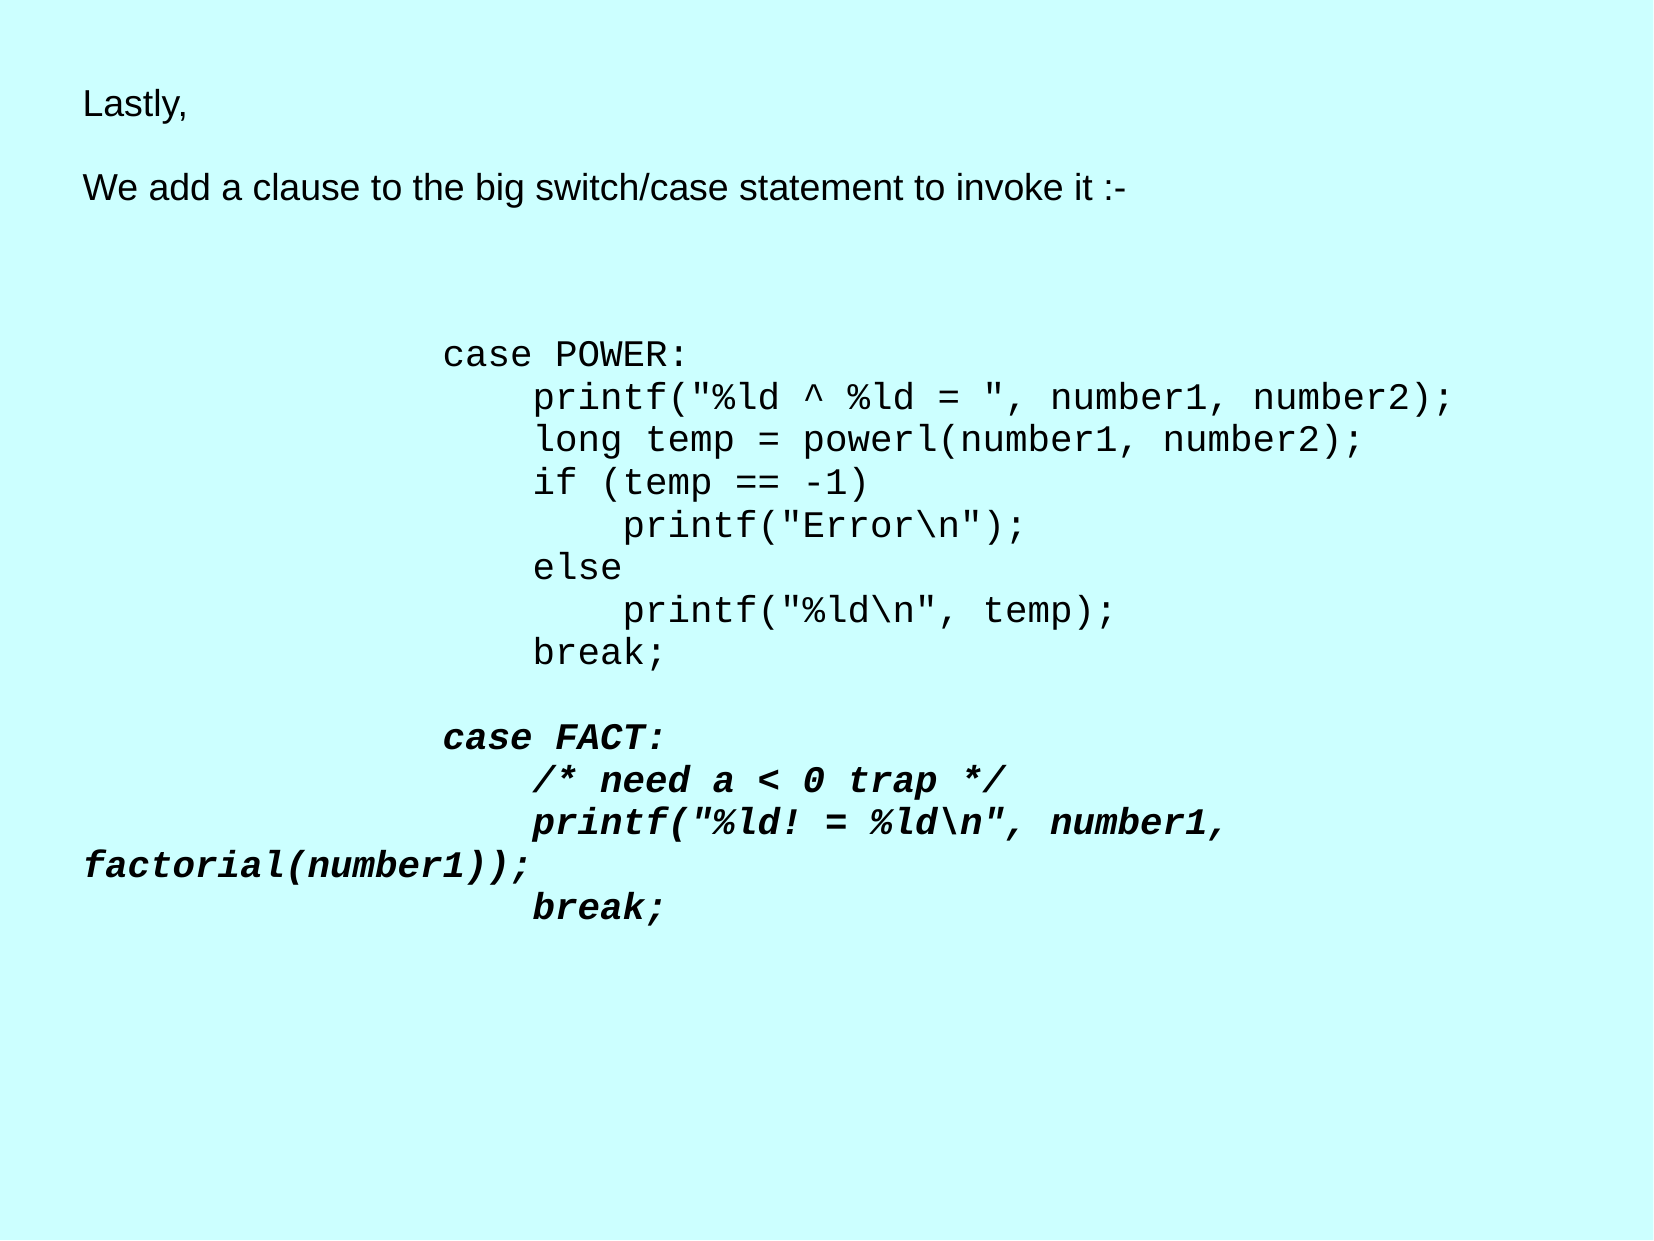

# Lastly,
We add a clause to the big switch/case statement to invoke it :-
 case POWER:
 printf("%ld ^ %ld = ", number1, number2);
 long temp = powerl(number1, number2);
 if (temp == -1)
 printf("Error\n");
 else
 printf("%ld\n", temp);
 break;
 case FACT:
 /* need a < 0 trap */
 printf("%ld! = %ld\n", number1, factorial(number1));
 break;